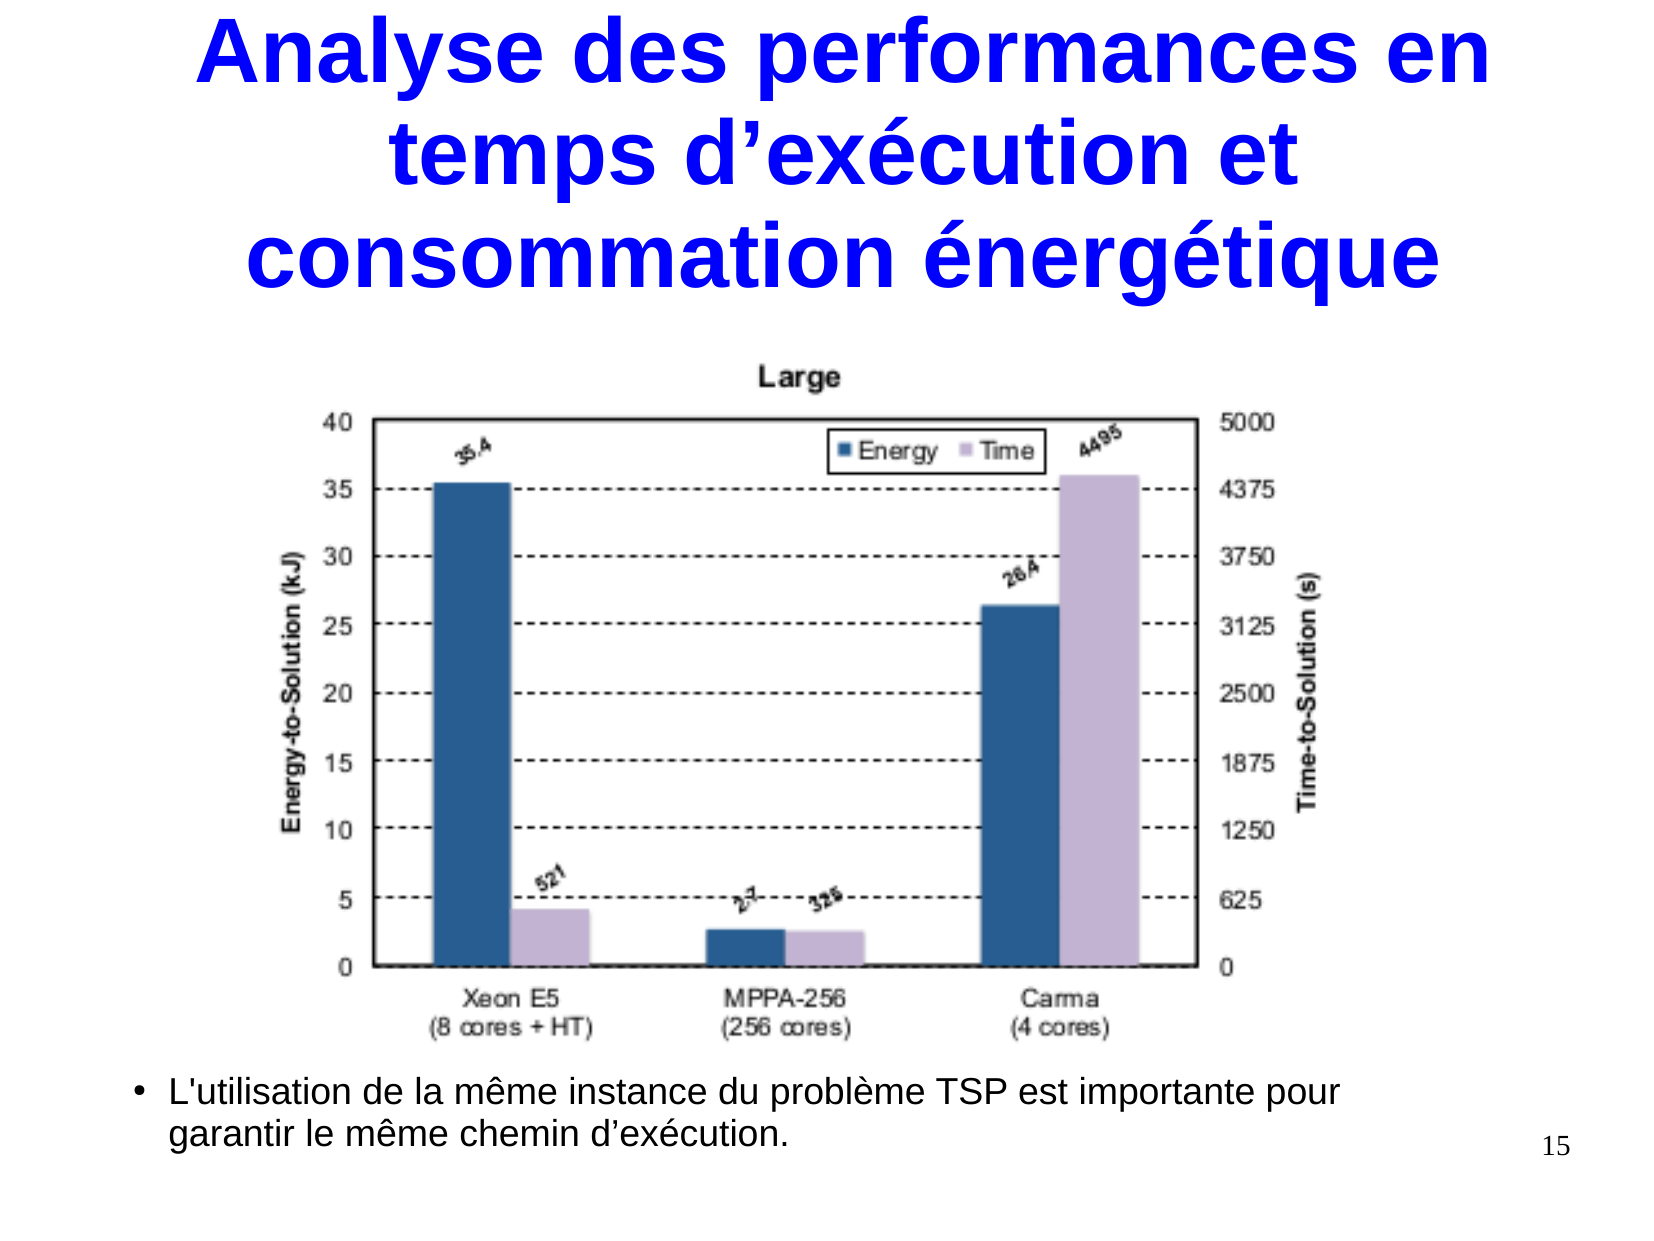

# Analyse des performances en temps d’exécution et consommation énergétique
L'utilisation de la même instance du problème TSP est importante pour garantir le même chemin d’exécution.
15